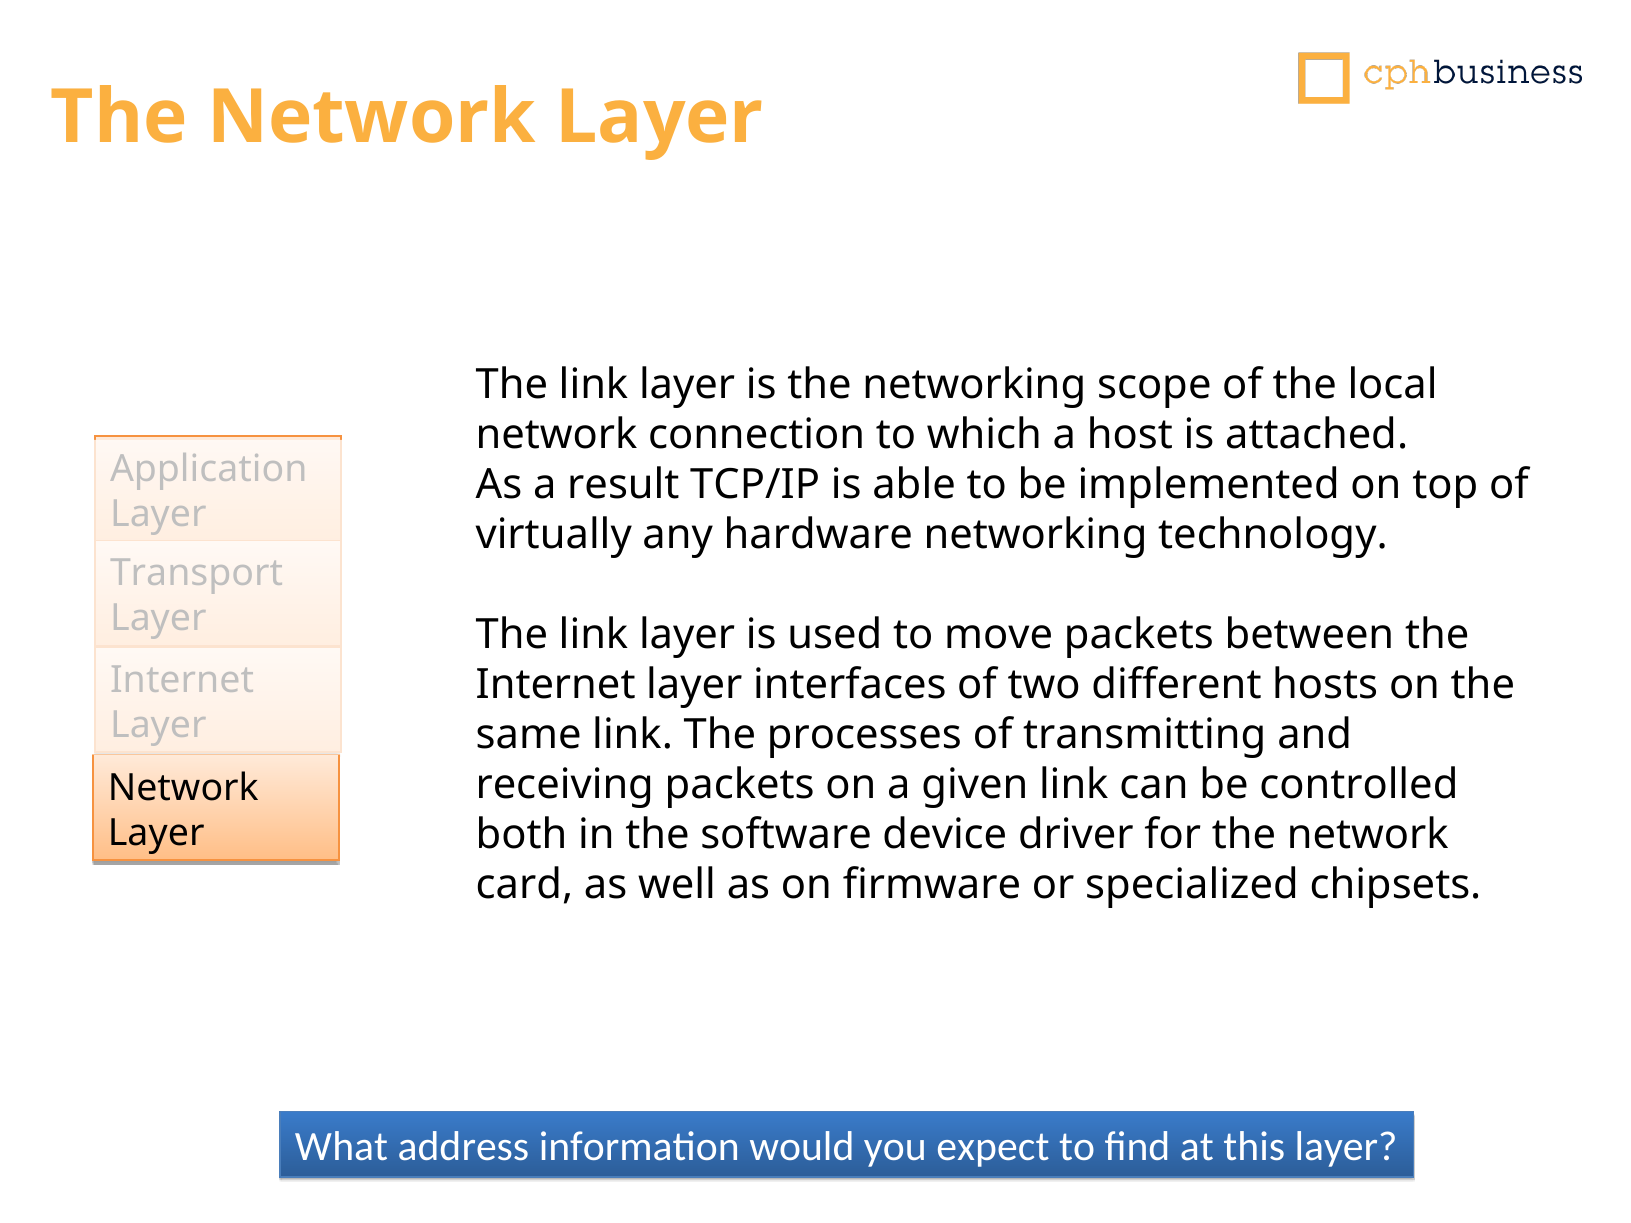

The Network Layer
The link layer is the networking scope of the local network connection to which a host is attached.
As a result TCP/IP is able to be implemented on top of virtually any hardware networking technology.
The link layer is used to move packets between the Internet layer interfaces of two different hosts on the same link. The processes of transmitting and receiving packets on a given link can be controlled both in the software device driver for the network card, as well as on firmware or specialized chipsets.
Application Layer
Transport
Layer
Internet
Layer
Network Layer
What address information would you expect to find at this layer?